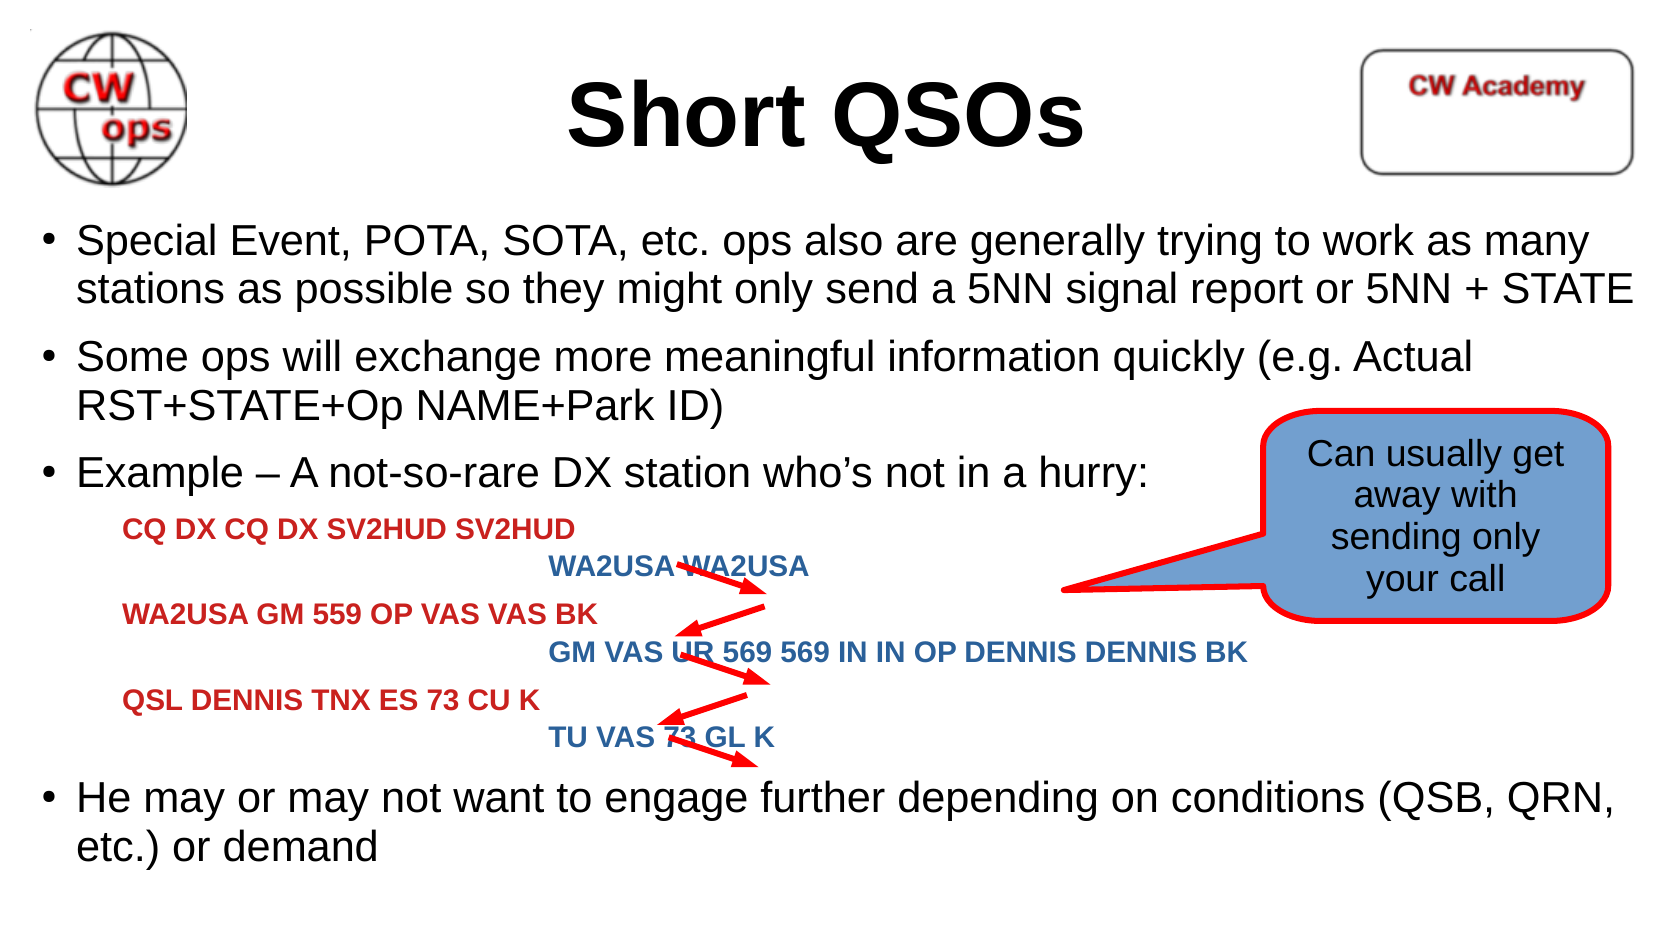

# Short QSOs
Special Event, POTA, SOTA, etc. ops also are generally trying to work as many stations as possible so they might only send a 5NN signal report or 5NN + STATE
Some ops will exchange more meaningful information quickly (e.g. Actual RST+STATE+Op NAME+Park ID)
Example – A not-so-rare DX station who’s not in a hurry:
CQ DX CQ DX SV2HUD SV2HUD
 WA2USA WA2USA
WA2USA GM 559 OP VAS VAS BK
 GM VAS UR 569 569 IN IN OP DENNIS DENNIS BK
QSL DENNIS TNX ES 73 CU K
 TU VAS 73 GL K
He may or may not want to engage further depending on conditions (QSB, QRN, etc.) or demand
Can usually get away with sending only your call